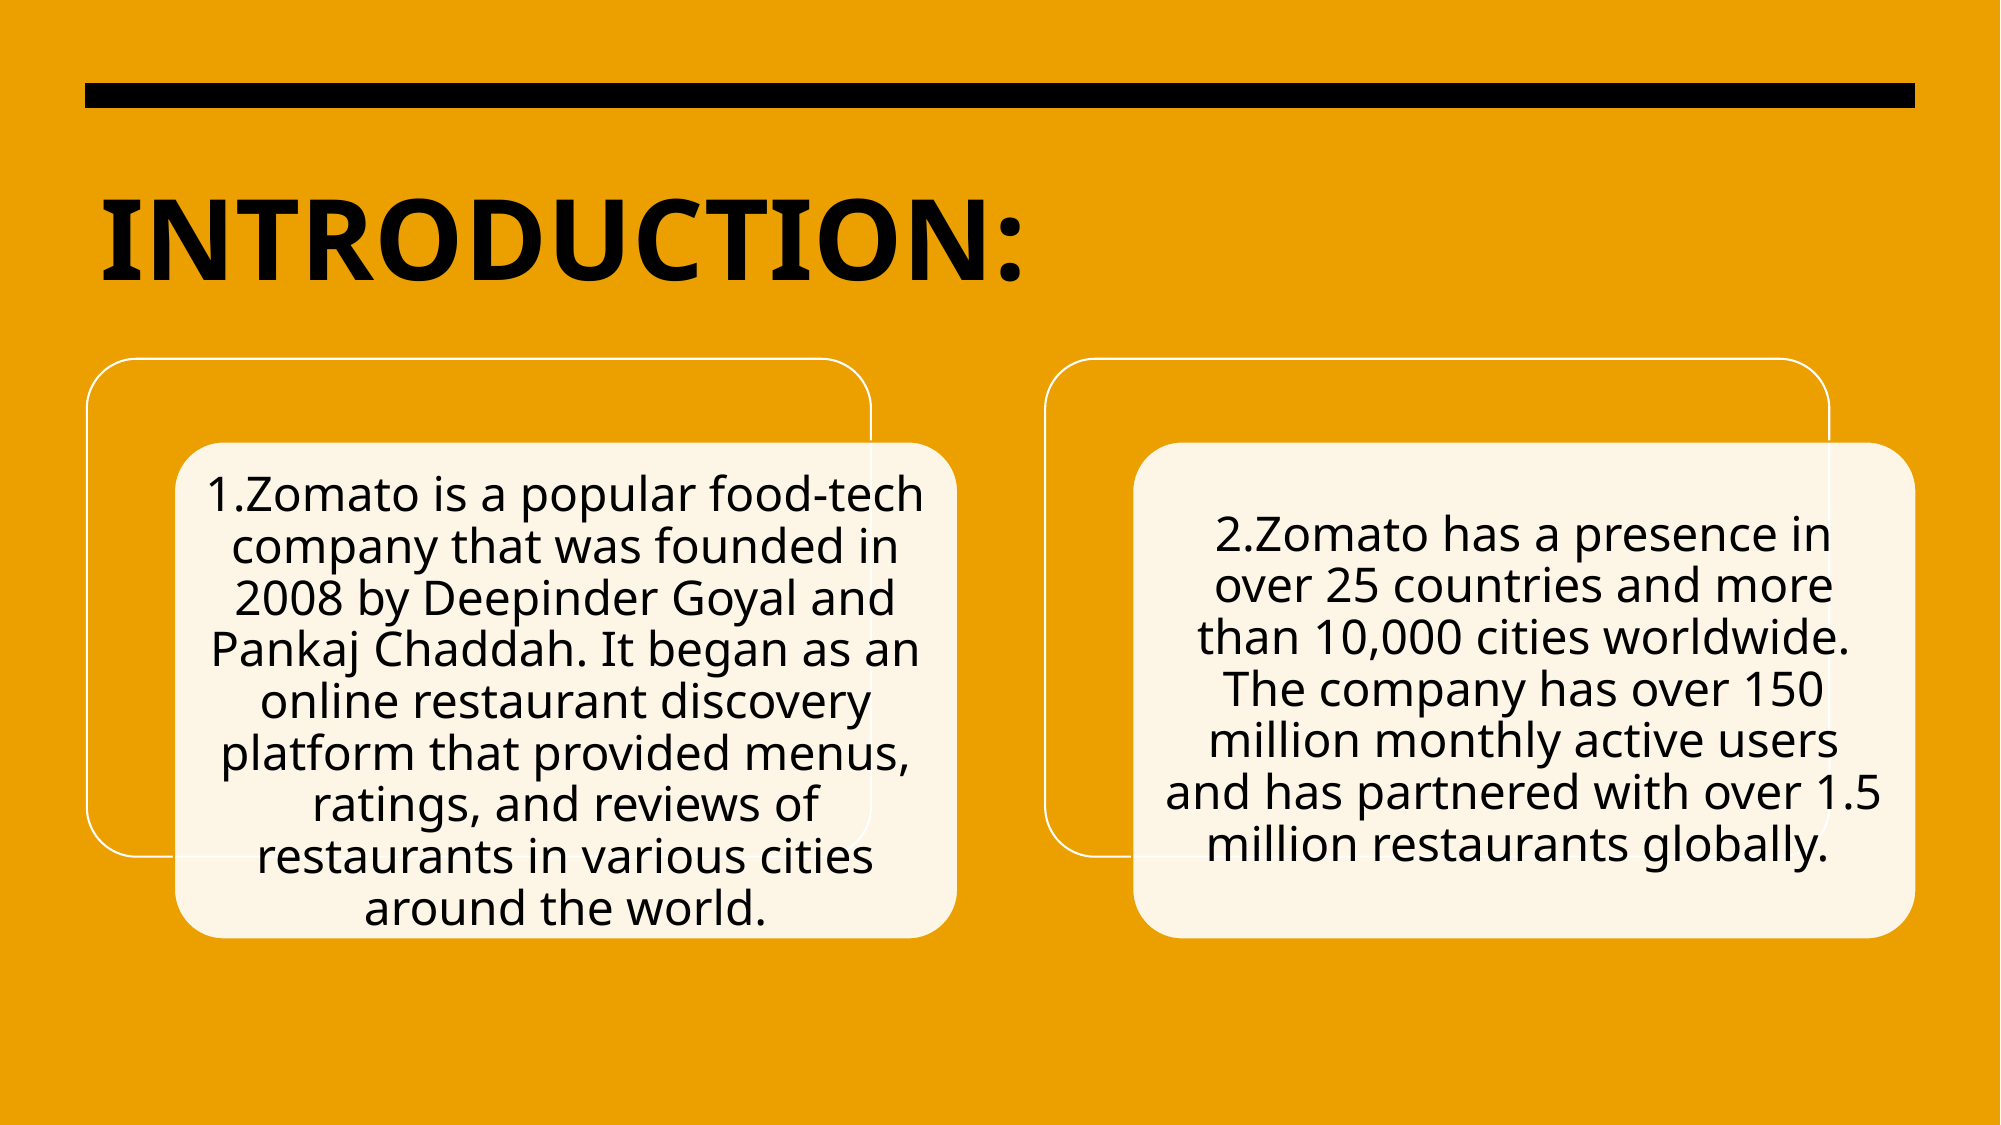

# INTRODUCTION:
1.Zomato is a popular food-tech company that was founded in 2008 by Deepinder Goyal and Pankaj Chaddah. It began as an online restaurant discovery platform that provided menus, ratings, and reviews of restaurants in various cities around the world.
2.Zomato has a presence in over 25 countries and more than 10,000 cities worldwide. The company has over 150 million monthly active users and has partnered with over 1.5 million restaurants globally.